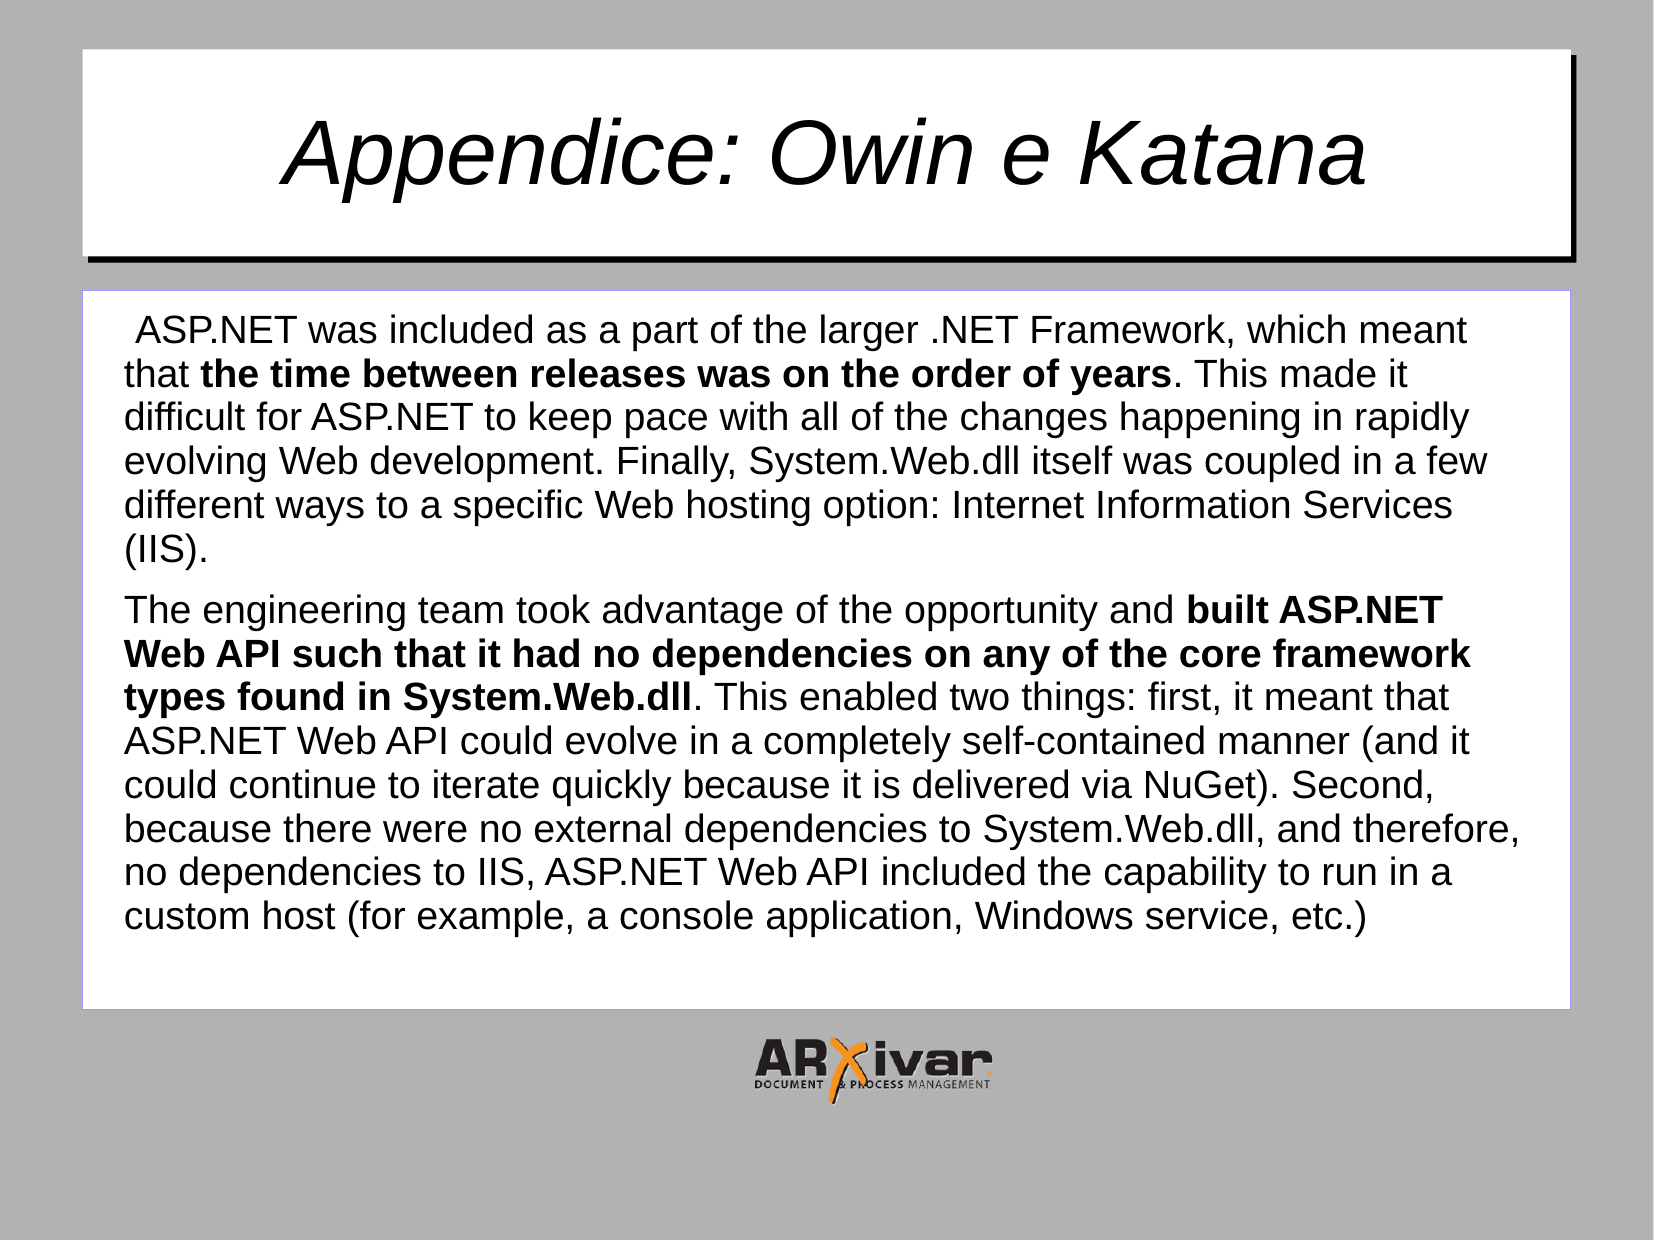

# Appendice: Owin e Katana
 ASP.NET was included as a part of the larger .NET Framework, which meant that the time between releases was on the order of years. This made it difficult for ASP.NET to keep pace with all of the changes happening in rapidly evolving Web development. Finally, System.Web.dll itself was coupled in a few different ways to a specific Web hosting option: Internet Information Services (IIS).
The engineering team took advantage of the opportunity and built ASP.NET Web API such that it had no dependencies on any of the core framework types found in System.Web.dll. This enabled two things: first, it meant that ASP.NET Web API could evolve in a completely self-contained manner (and it could continue to iterate quickly because it is delivered via NuGet). Second, because there were no external dependencies to System.Web.dll, and therefore, no dependencies to IIS, ASP.NET Web API included the capability to run in a custom host (for example, a console application, Windows service, etc.)